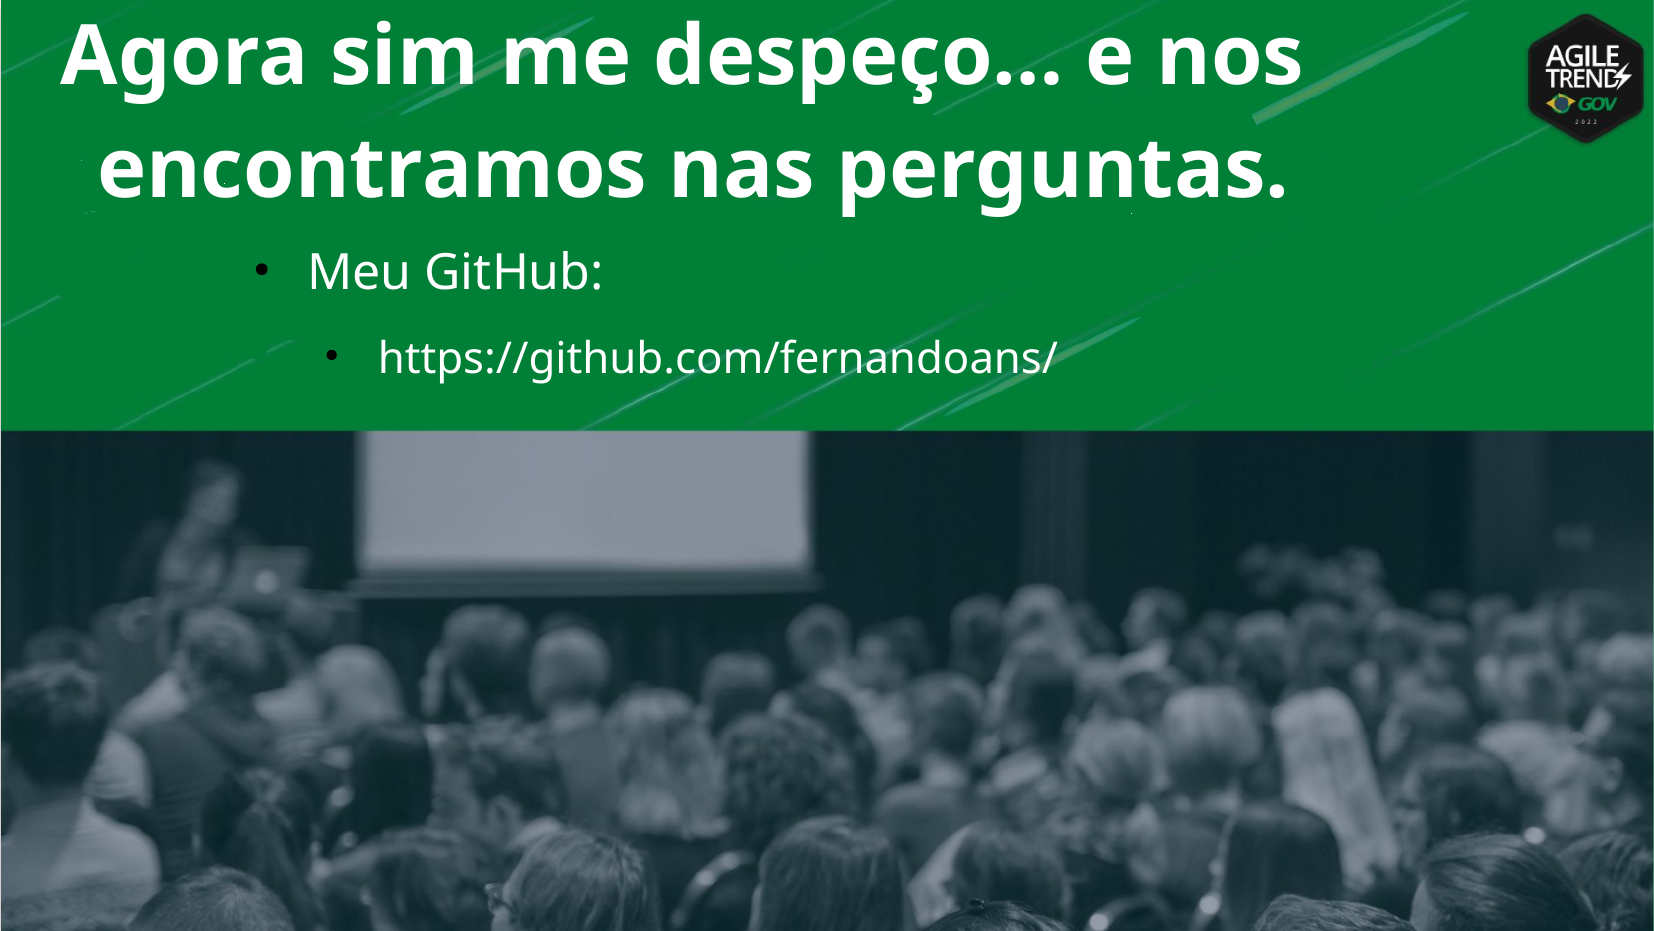

# Agora sim me despeço… e nos encontramos nas perguntas.
Meu GitHub:
https://github.com/fernandoans/
15